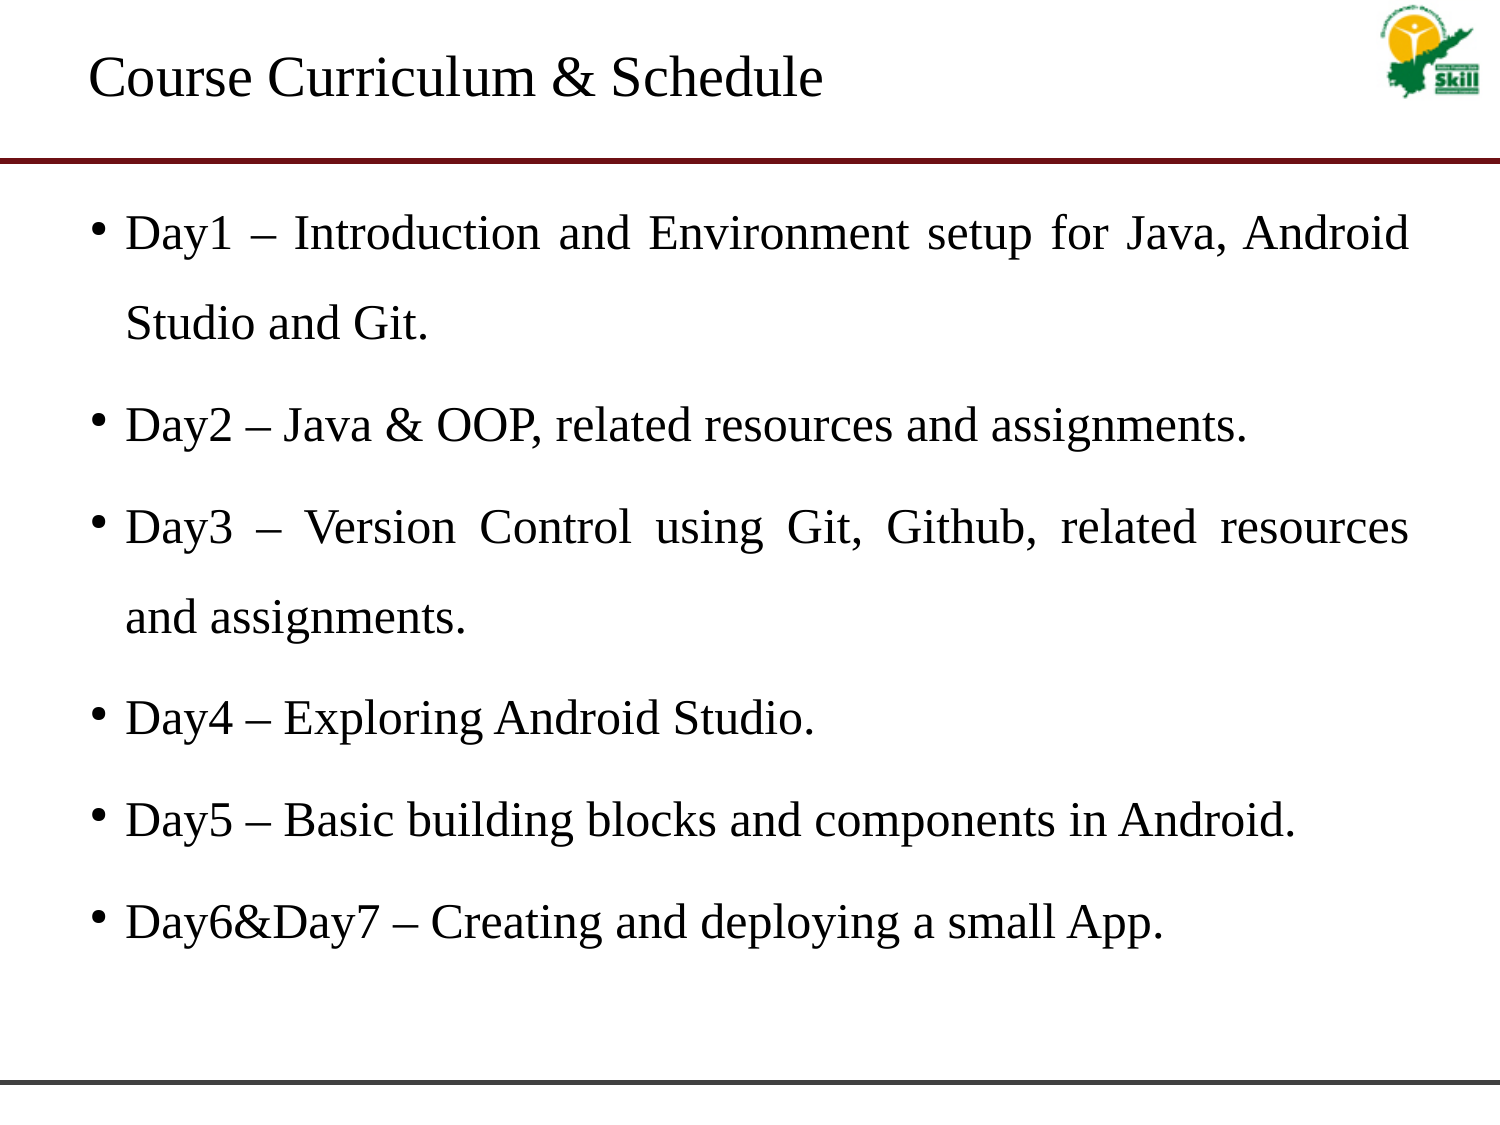

# Course Curriculum & Schedule
Day1 – Introduction and Environment setup for Java, Android Studio and Git.
Day2 – Java & OOP, related resources and assignments.
Day3 – Version Control using Git, Github, related resources and assignments.
Day4 – Exploring Android Studio.
Day5 – Basic building blocks and components in Android.
Day6&Day7 – Creating and deploying a small App.